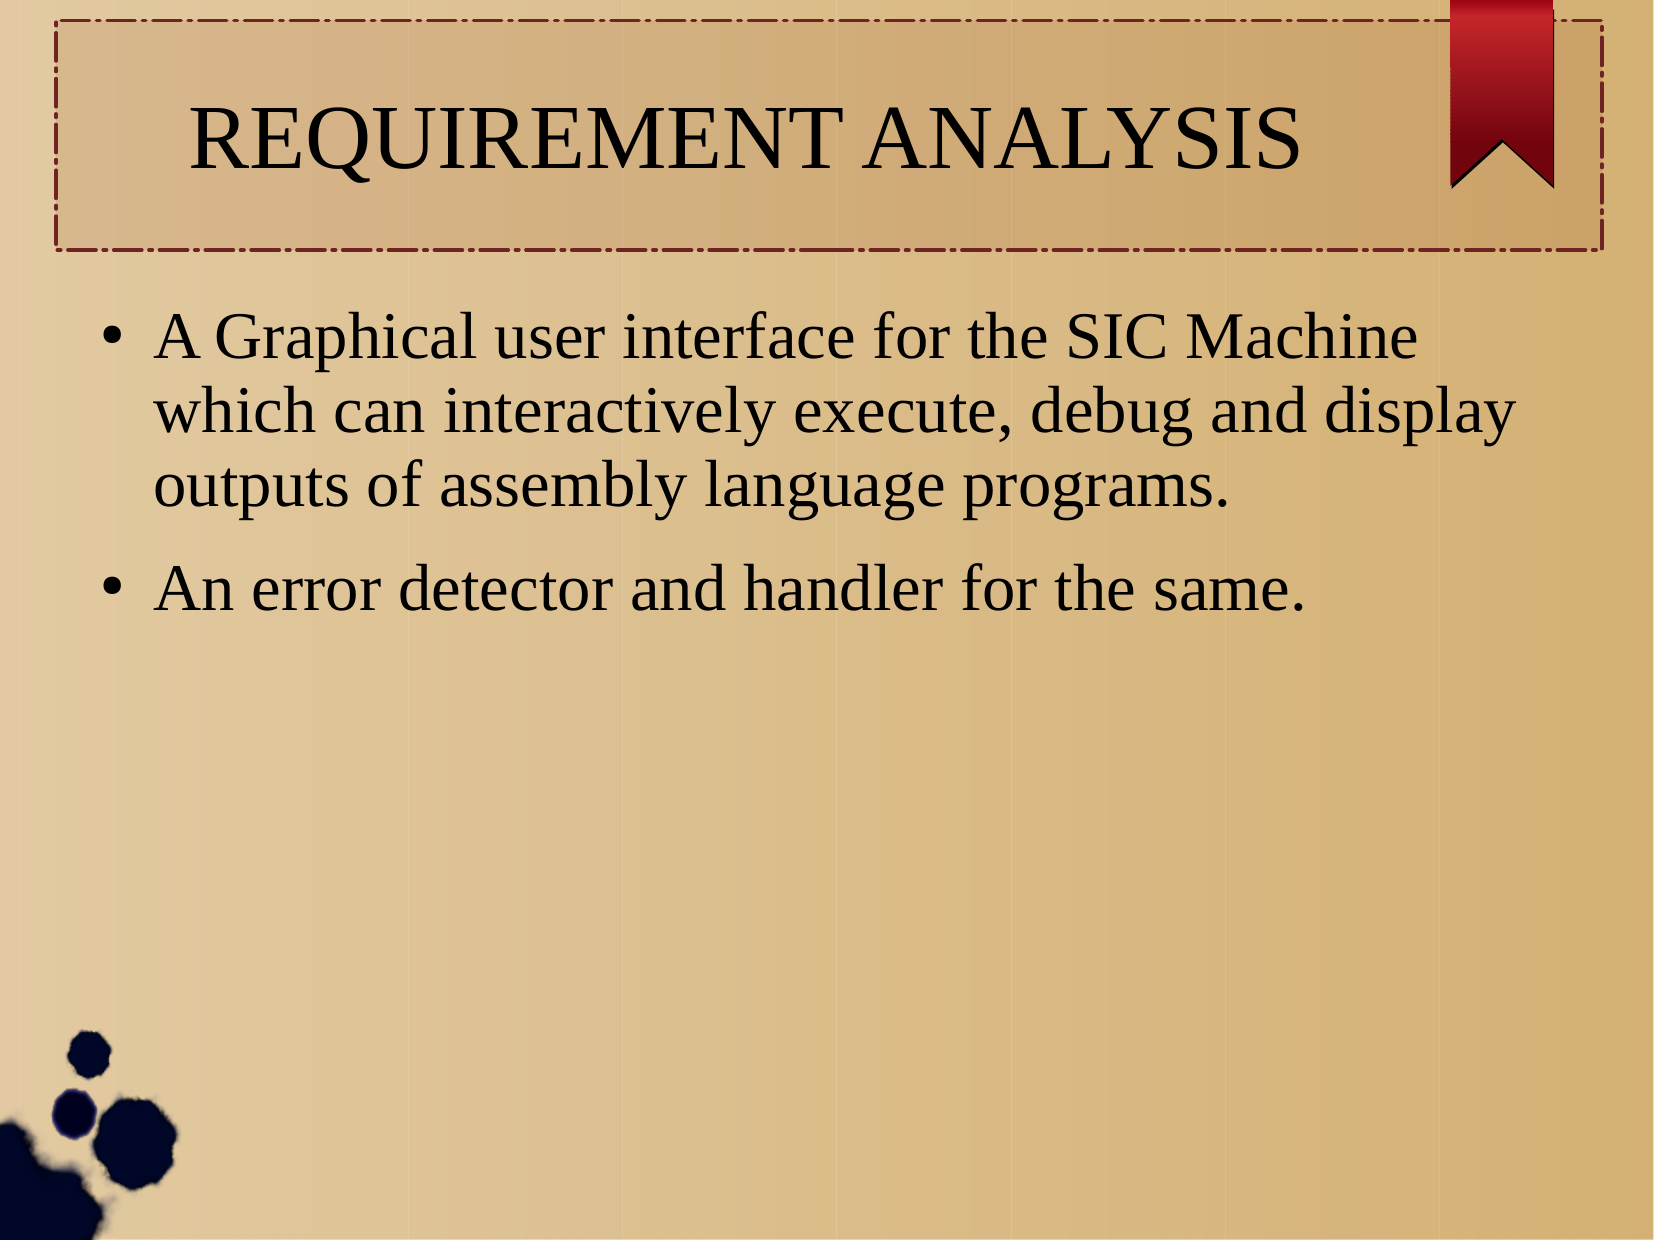

# REQUIREMENT ANALYSIS
A Graphical user interface for the SIC Machine which can interactively execute, debug and display outputs of assembly language programs.
An error detector and handler for the same.